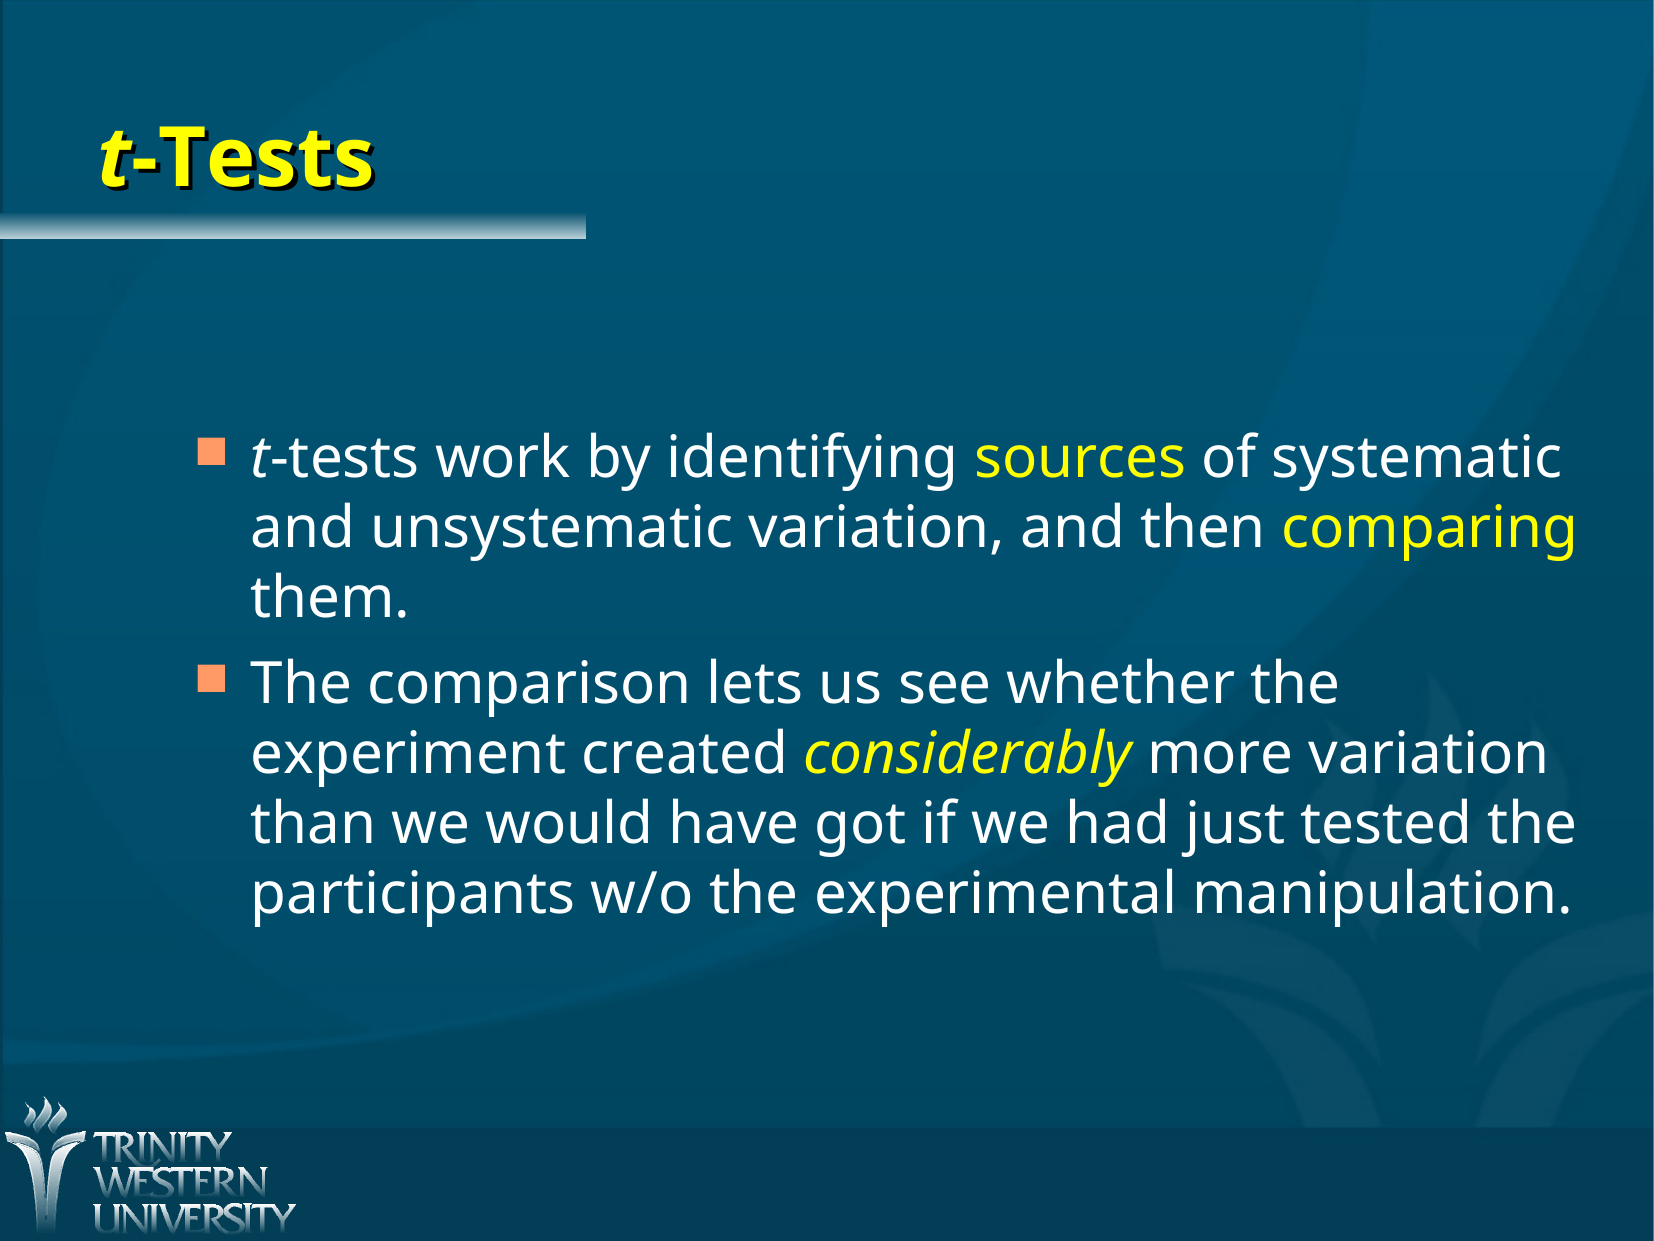

# t-Tests
t-tests work by identifying sources of systematic and unsystematic variation, and then comparing them.
The comparison lets us see whether the experiment created considerably more variation than we would have got if we had just tested the participants w/o the experimental manipulation.